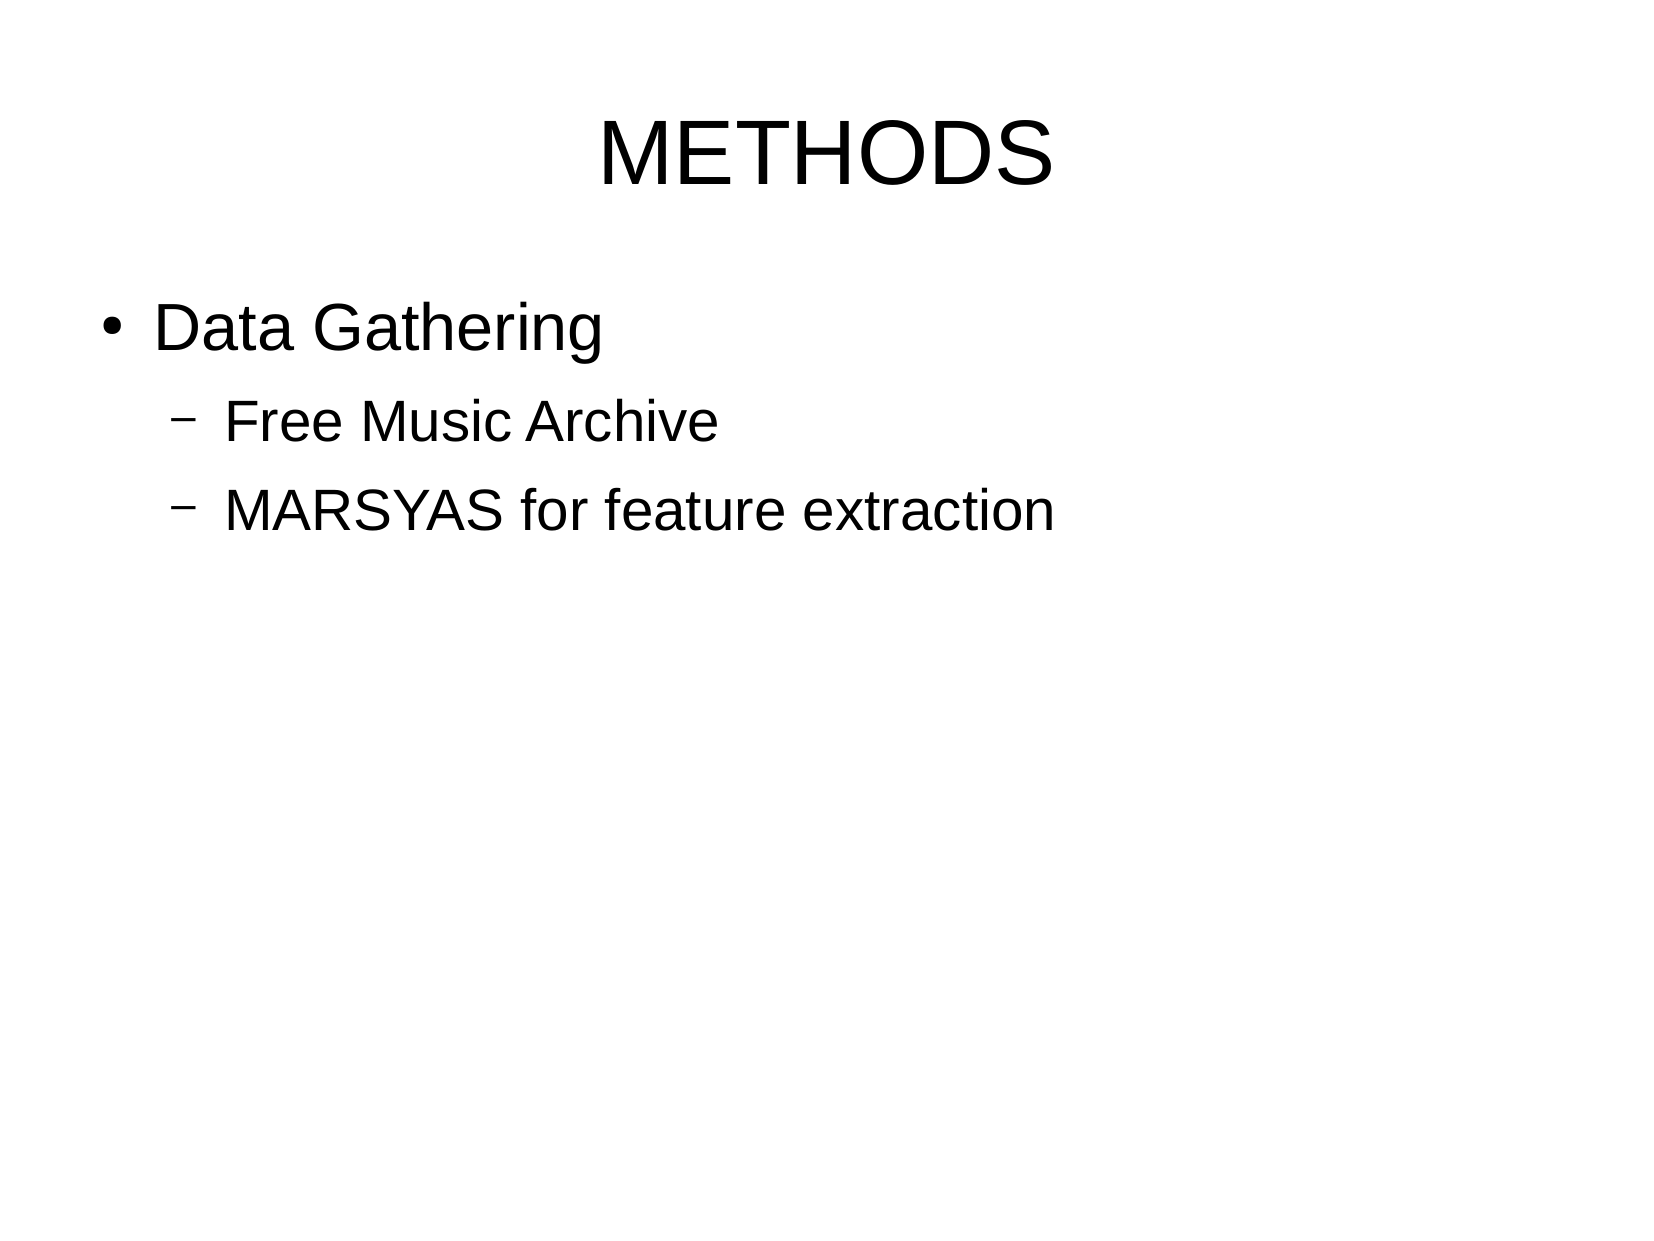

# METHODS
Data Gathering
Free Music Archive
MARSYAS for feature extraction